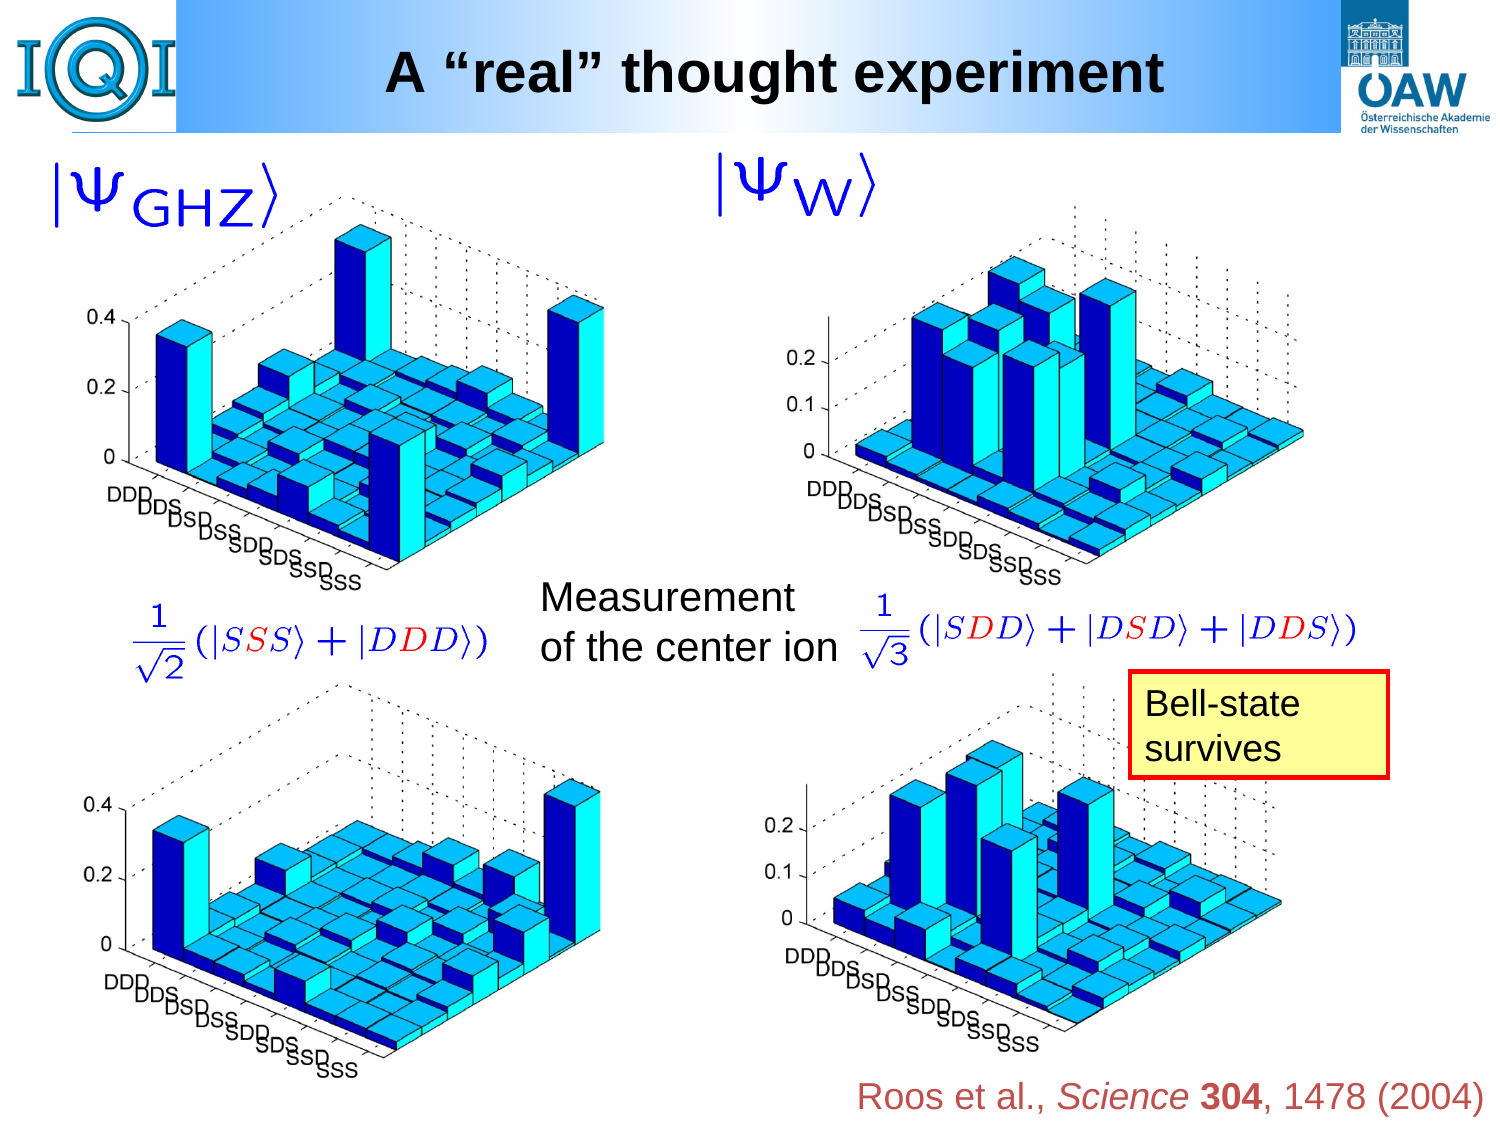

A “real” thought experiment
Bell-state survives
Roos et al., Science 304, 1478 (2004)‏
Measurement
of the center ion